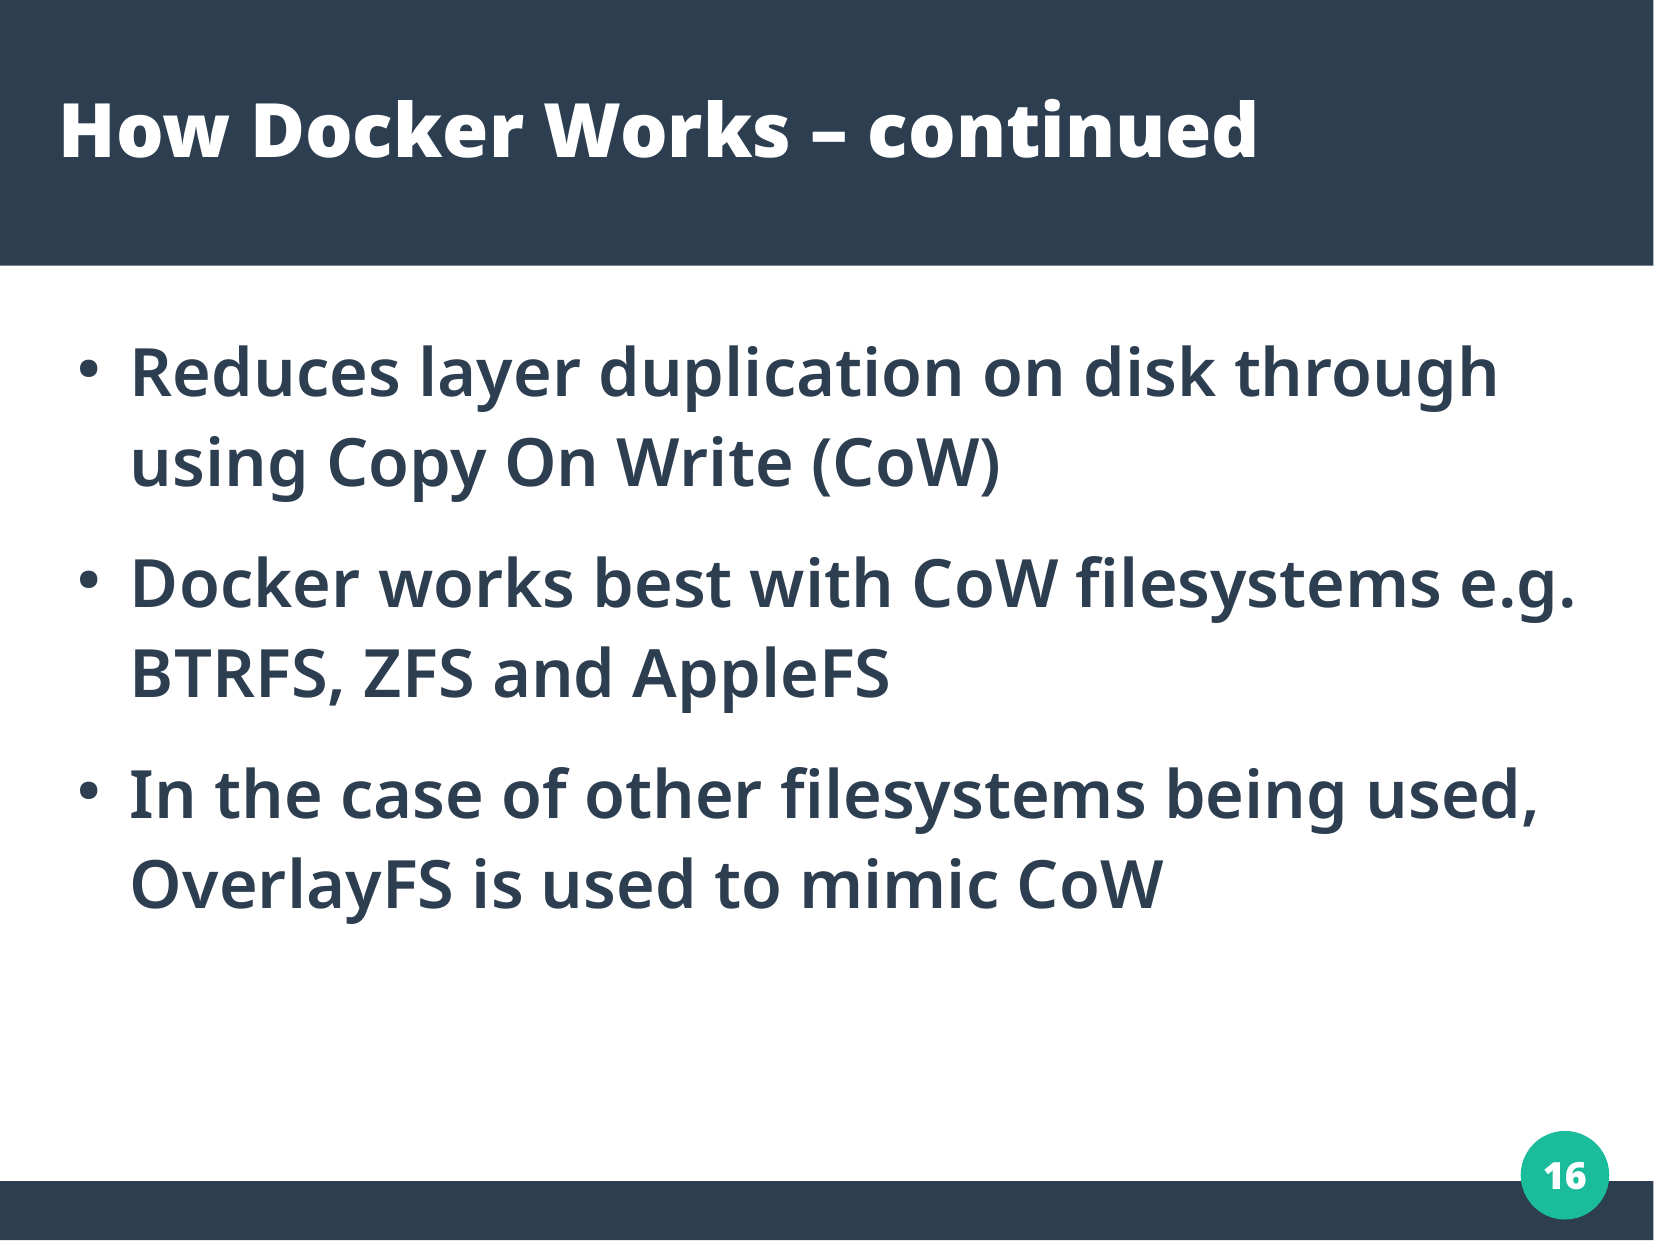

# How Docker Works – continued
Reduces layer duplication on disk through using Copy On Write (CoW)
Docker works best with CoW filesystems e.g. BTRFS, ZFS and AppleFS
In the case of other filesystems being used, OverlayFS is used to mimic CoW
16